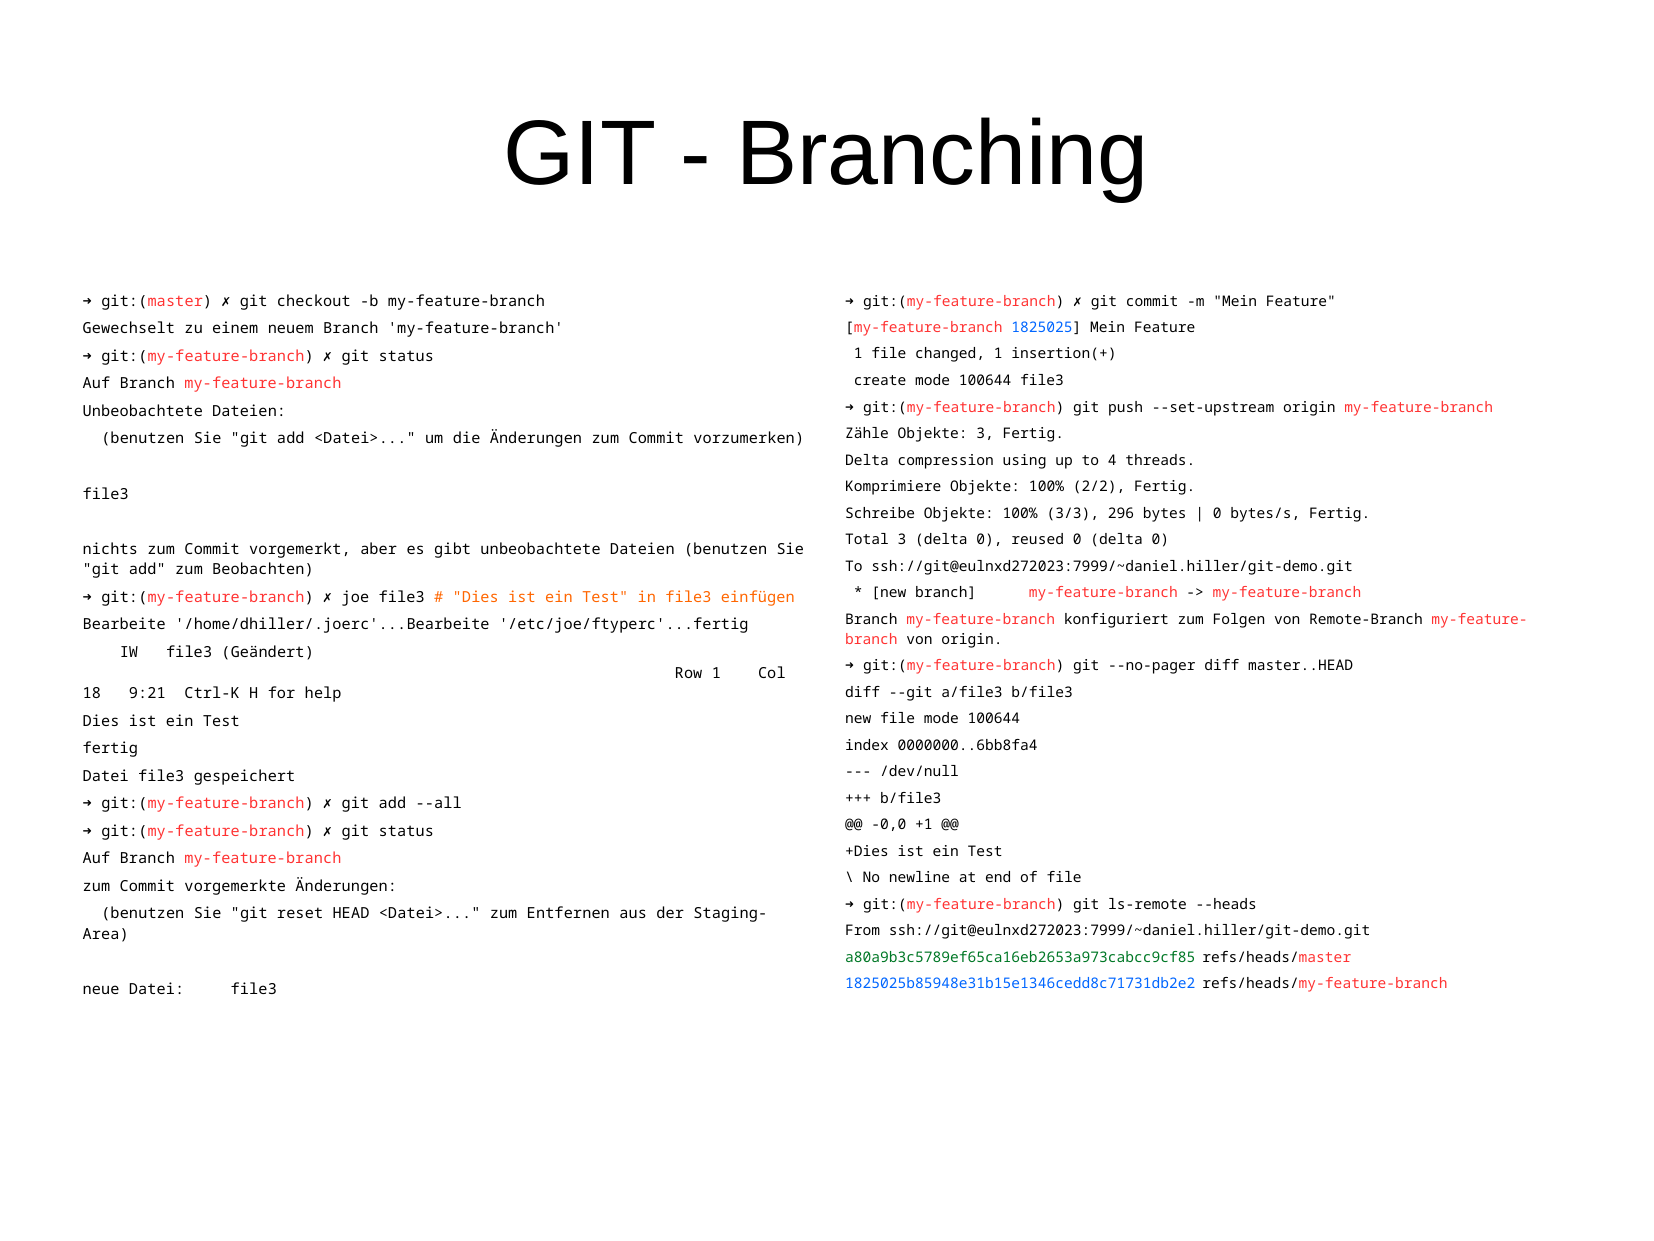

# GIT - Branching
➜ git:(master) ✗ git checkout -b my-feature-branch
Gewechselt zu einem neuem Branch 'my-feature-branch'
➜ git:(my-feature-branch) ✗ git status
Auf Branch my-feature-branch
Unbeobachtete Dateien:
 (benutzen Sie "git add <Datei>..." um die Änderungen zum Commit vorzumerken)
file3
nichts zum Commit vorgemerkt, aber es gibt unbeobachtete Dateien (benutzen Sie "git add" zum Beobachten)
➜ git:(my-feature-branch) ✗ joe file3 # "Dies ist ein Test" in file3 einfügen
Bearbeite '/home/dhiller/.joerc'...Bearbeite '/etc/joe/ftyperc'...fertig
 IW file3 (Geändert) Row 1 Col 18 9:21 Ctrl-K H for help
Dies ist ein Test
fertig
Datei file3 gespeichert
➜ git:(my-feature-branch) ✗ git add --all
➜ git:(my-feature-branch) ✗ git status
Auf Branch my-feature-branch
zum Commit vorgemerkte Änderungen:
 (benutzen Sie "git reset HEAD <Datei>..." zum Entfernen aus der Staging-Area)
neue Datei: file3
➜ git:(my-feature-branch) ✗ git commit -m "Mein Feature"
[my-feature-branch 1825025] Mein Feature
 1 file changed, 1 insertion(+)
 create mode 100644 file3
➜ git:(my-feature-branch) git push --set-upstream origin my-feature-branch
Zähle Objekte: 3, Fertig.
Delta compression using up to 4 threads.
Komprimiere Objekte: 100% (2/2), Fertig.
Schreibe Objekte: 100% (3/3), 296 bytes | 0 bytes/s, Fertig.
Total 3 (delta 0), reused 0 (delta 0)
To ssh://git@eulnxd272023:7999/~daniel.hiller/git-demo.git
 * [new branch] my-feature-branch -> my-feature-branch
Branch my-feature-branch konfiguriert zum Folgen von Remote-Branch my-feature-branch von origin.
➜ git:(my-feature-branch) git --no-pager diff master..HEAD
diff --git a/file3 b/file3
new file mode 100644
index 0000000..6bb8fa4
--- /dev/null
+++ b/file3
@@ -0,0 +1 @@
+Dies ist ein Test
\ No newline at end of file
➜ git:(my-feature-branch) git ls-remote --heads
From ssh://git@eulnxd272023:7999/~daniel.hiller/git-demo.git
a80a9b3c5789ef65ca16eb2653a973cabcc9cf85	refs/heads/master
1825025b85948e31b15e1346cedd8c71731db2e2	refs/heads/my-feature-branch